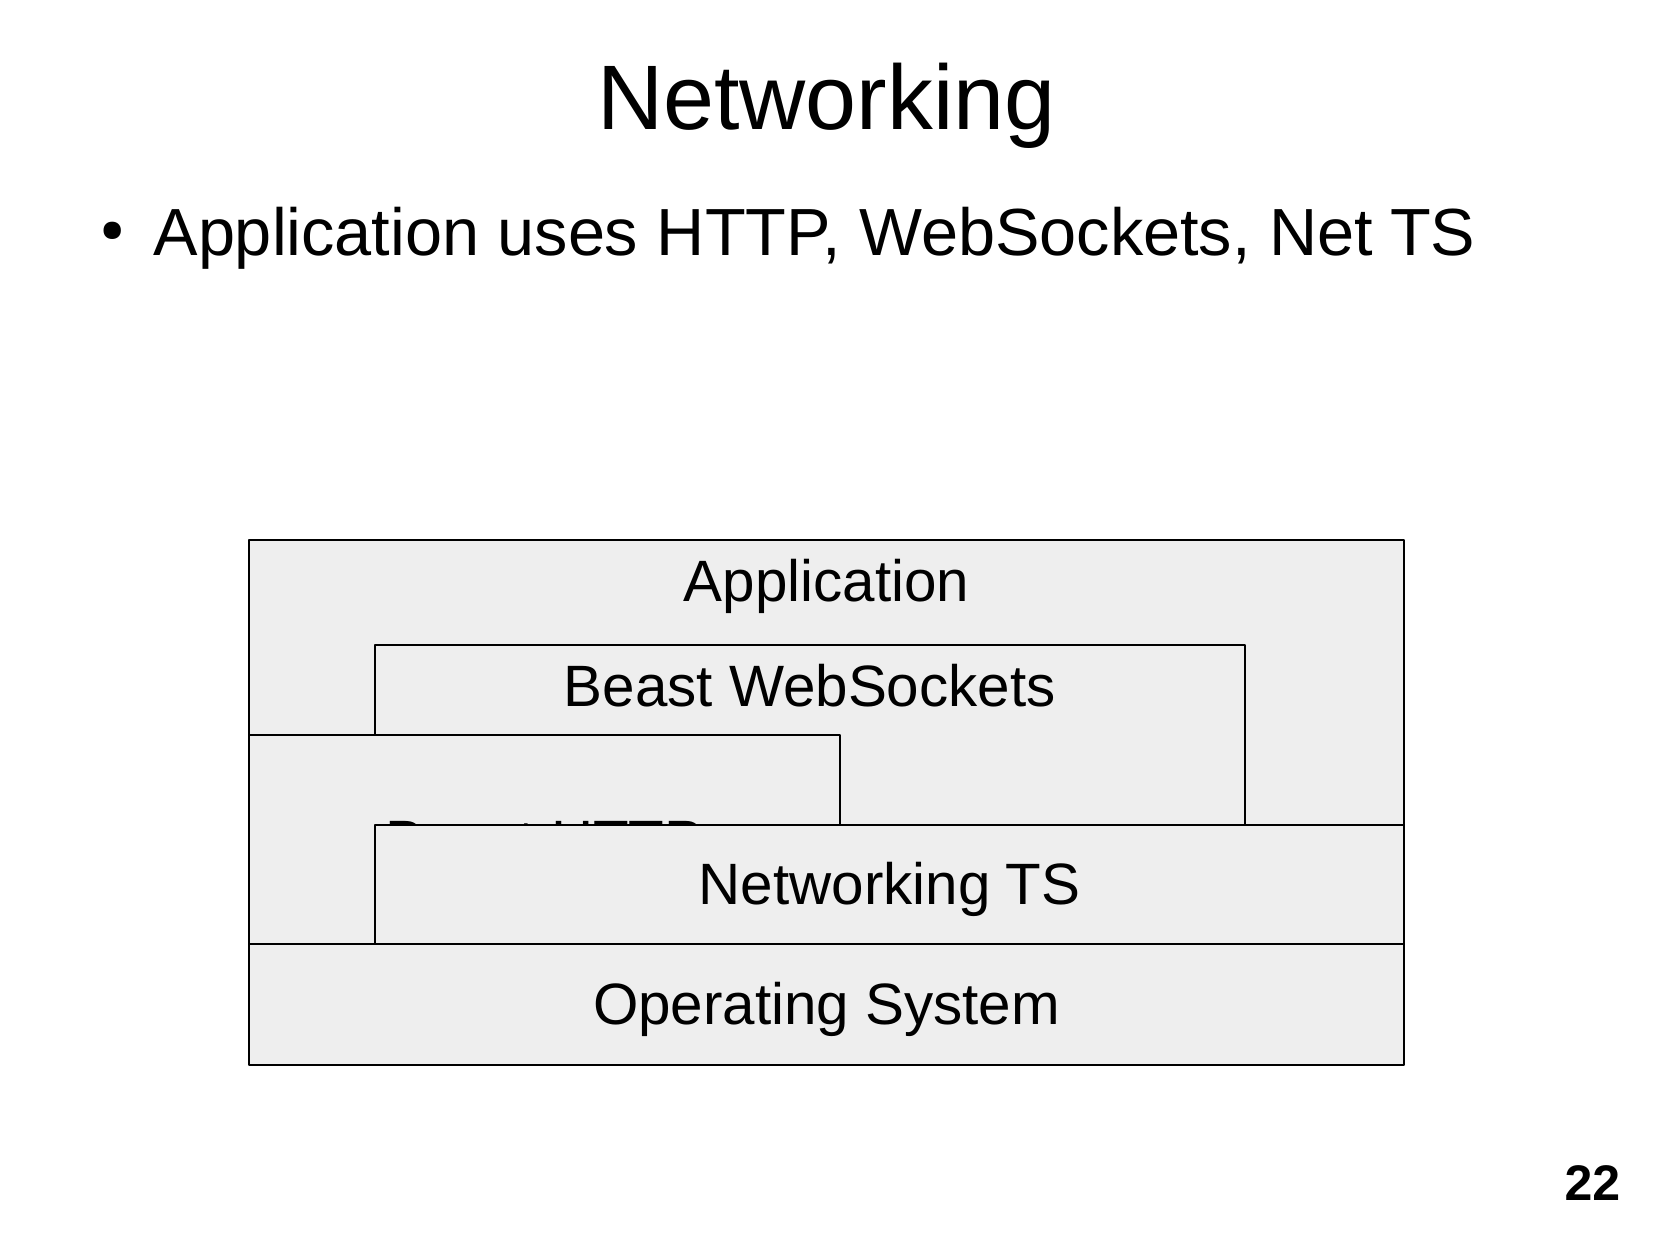

# Networking
Application uses HTTP, WebSockets, Net TS
Application
Beast WebSockets
Beast HTTP
Networking TS
Operating System
22